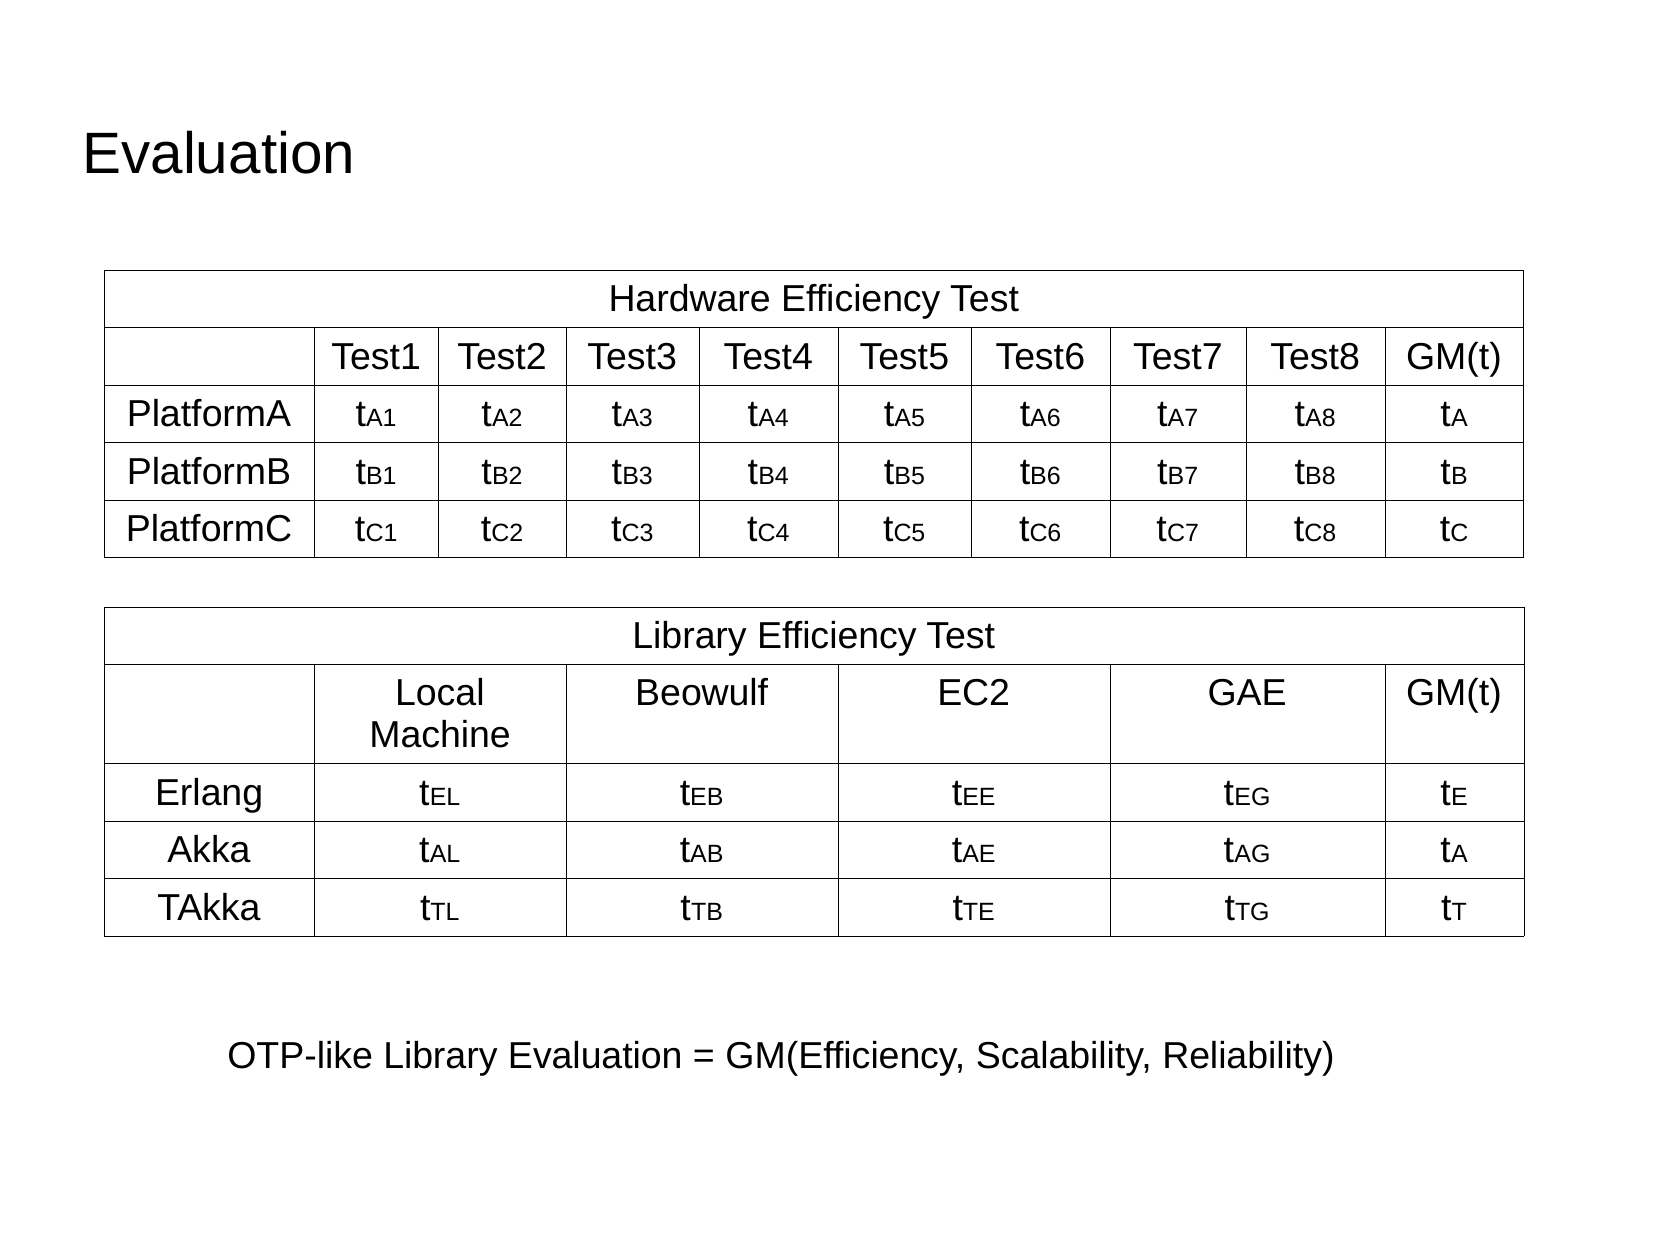

# Evaluation
| Hardware Efficiency Test | | | | | | | | | |
| --- | --- | --- | --- | --- | --- | --- | --- | --- | --- |
| | Test1 | Test2 | Test3 | Test4 | Test5 | Test6 | Test7 | Test8 | GM(t) |
| PlatformA | tA1 | tA2 | tA3 | tA4 | tA5 | tA6 | tA7 | tA8 | tA |
| PlatformB | tB1 | tB2 | tB3 | tB4 | tB5 | tB6 | tB7 | tB8 | tB |
| PlatformC | tC1 | tC2 | tC3 | tC4 | tC5 | tC6 | tC7 | tC8 | tC |
| Library Efficiency Test | | | | | |
| --- | --- | --- | --- | --- | --- |
| | Local Machine | Beowulf | EC2 | GAE | GM(t) |
| Erlang | tEL | tEB | tEE | tEG | tE |
| Akka | tAL | tAB | tAE | tAG | tA |
| TAkka | tTL | tTB | tTE | tTG | tT |
OTP-like Library Evaluation = GM(Efficiency, Scalability, Reliability)